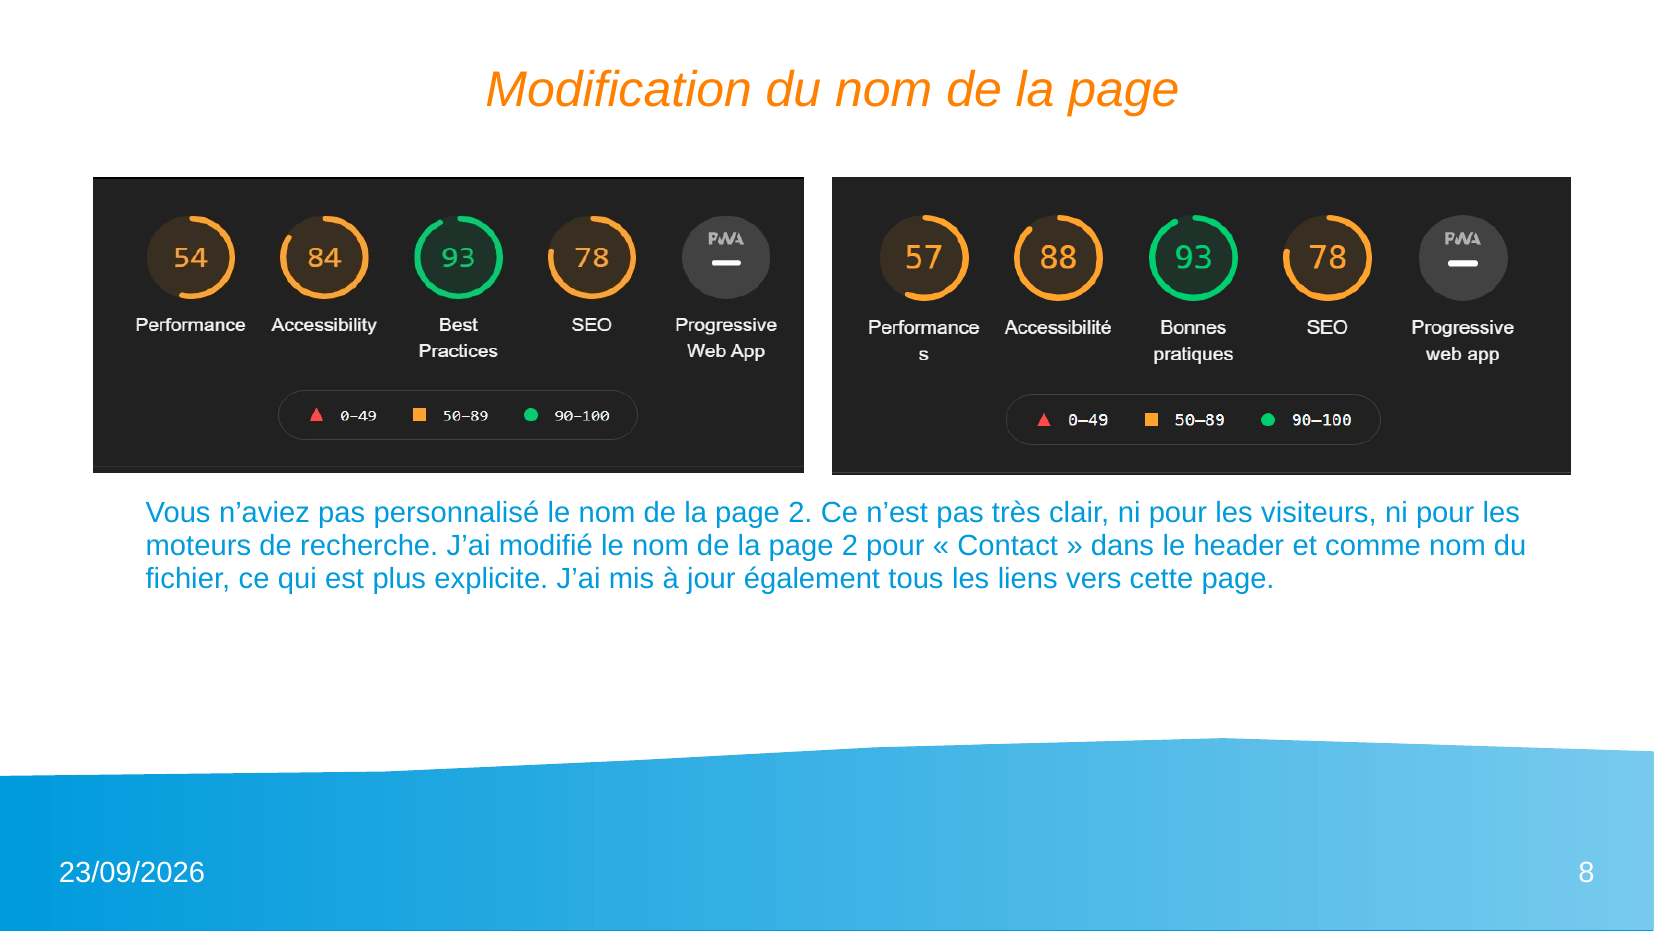

# Modification du nom de la page
Vous n’aviez pas personnalisé le nom de la page 2. Ce n’est pas très clair, ni pour les visiteurs, ni pour les moteurs de recherche. J’ai modifié le nom de la page 2 pour « Contact » dans le header et comme nom du fichier, ce qui est plus explicite. J’ai mis à jour également tous les liens vers cette page.